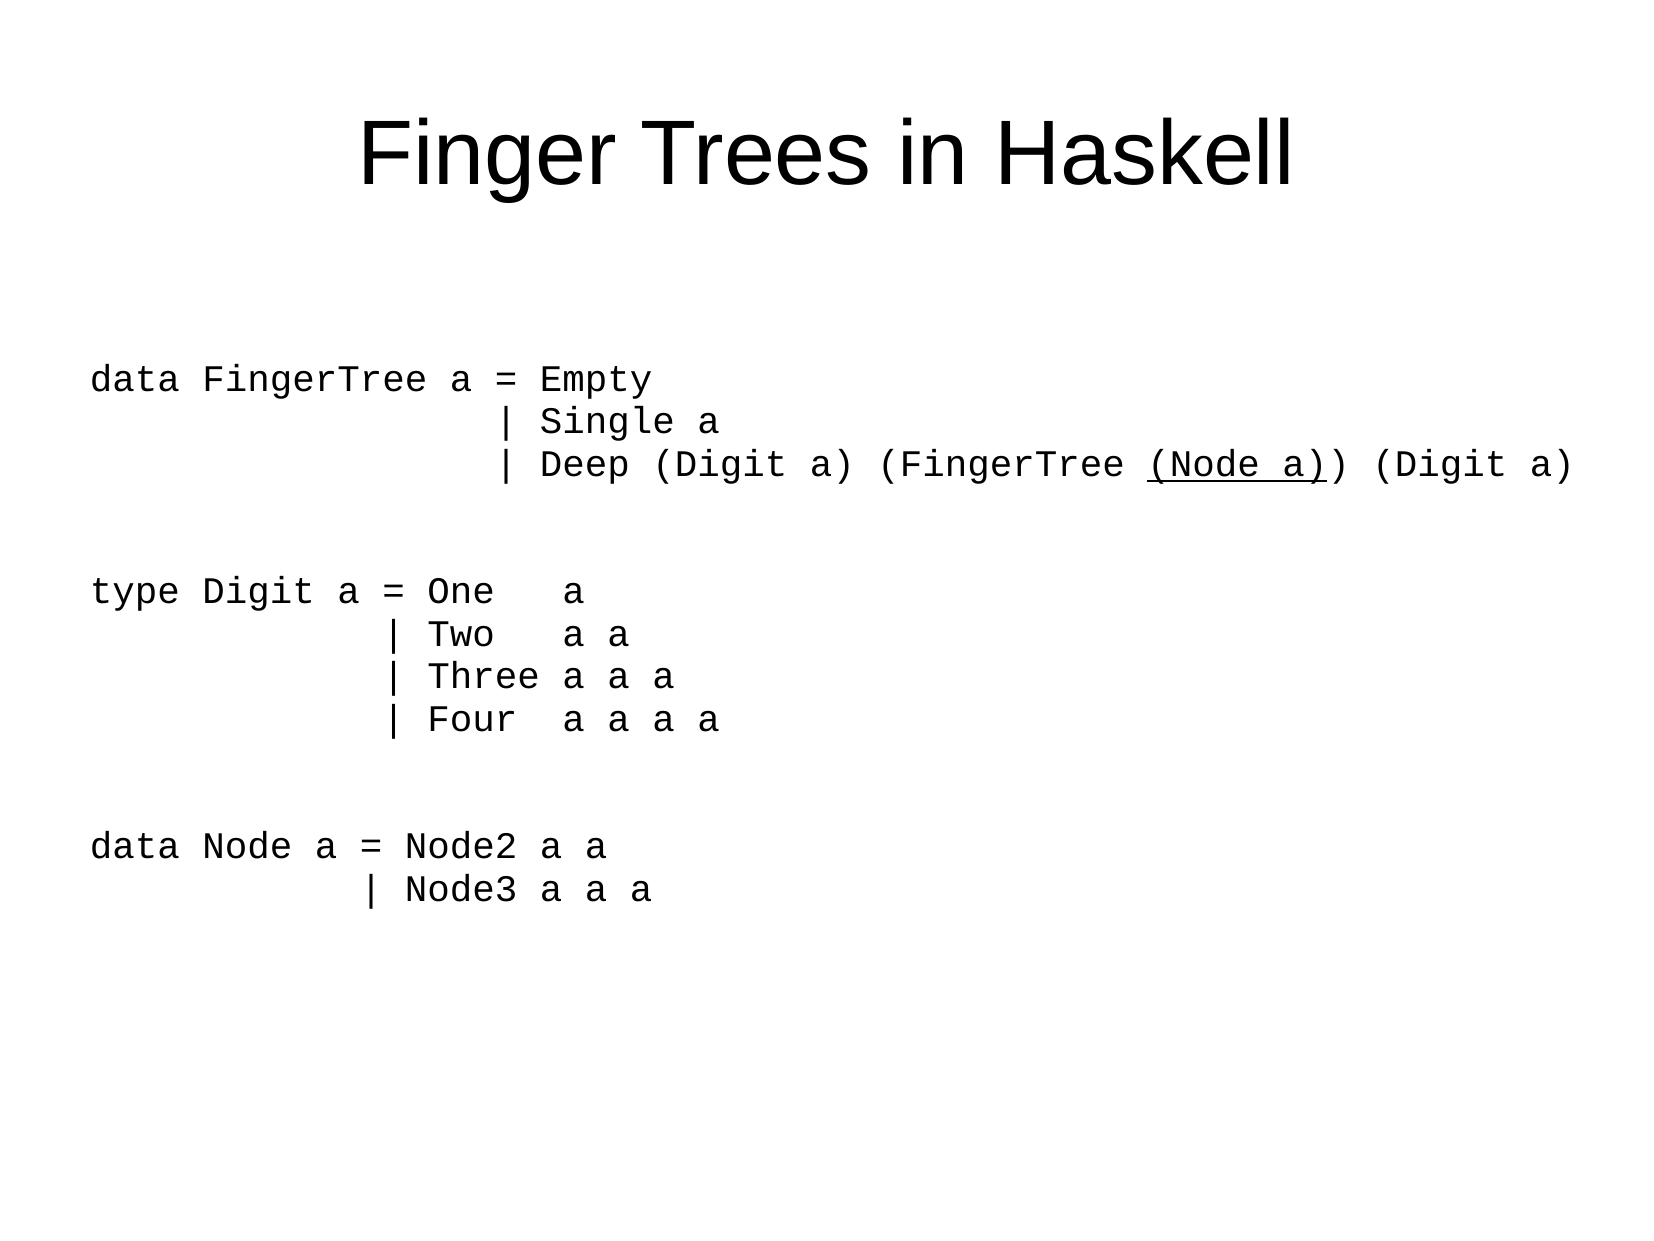

# Finger Trees in Haskell
data FingerTree a = Empty
 | Single a
 | Deep (Digit a) (FingerTree (Node a)) (Digit a)
type Digit a = One a
 | Two a a
 | Three a a a
 | Four a a a a
data Node a = Node2 a a
 | Node3 a a a